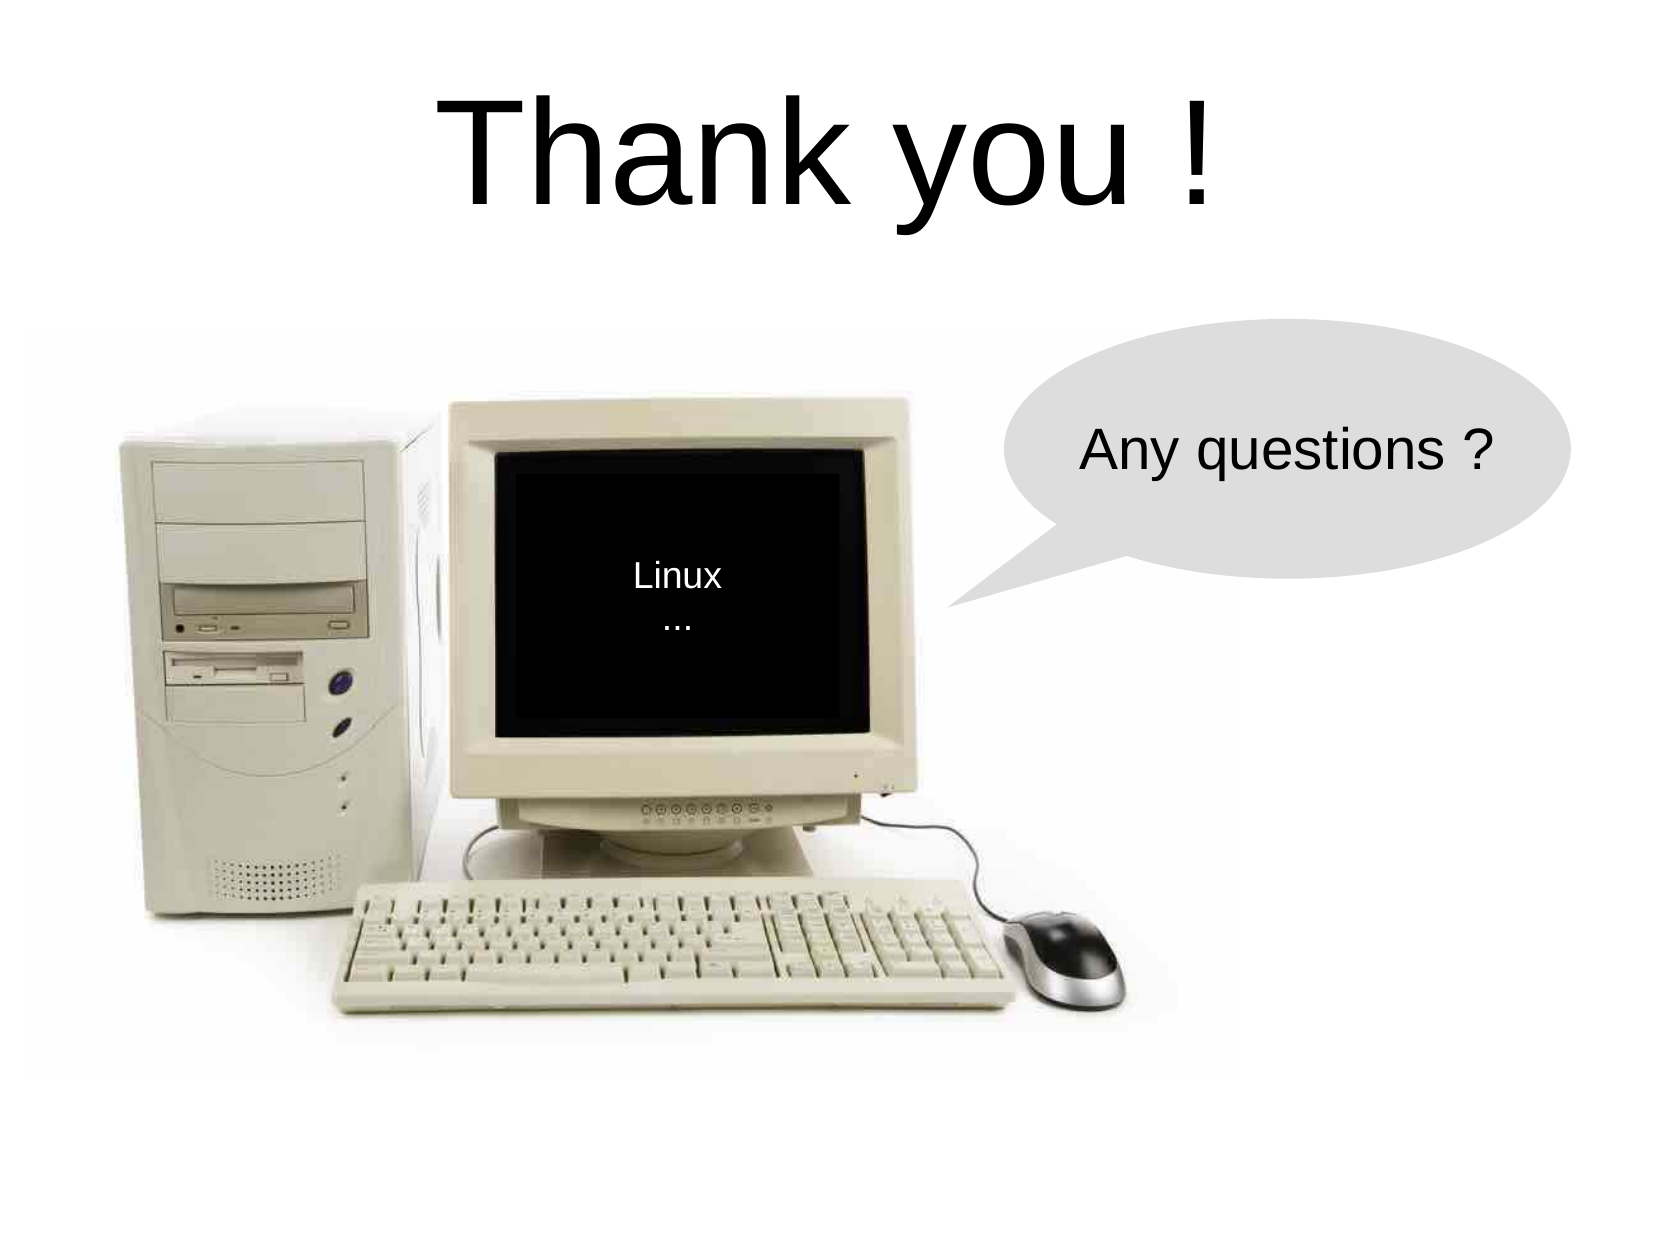

# Thank you !
Any questions ?
Linux
...